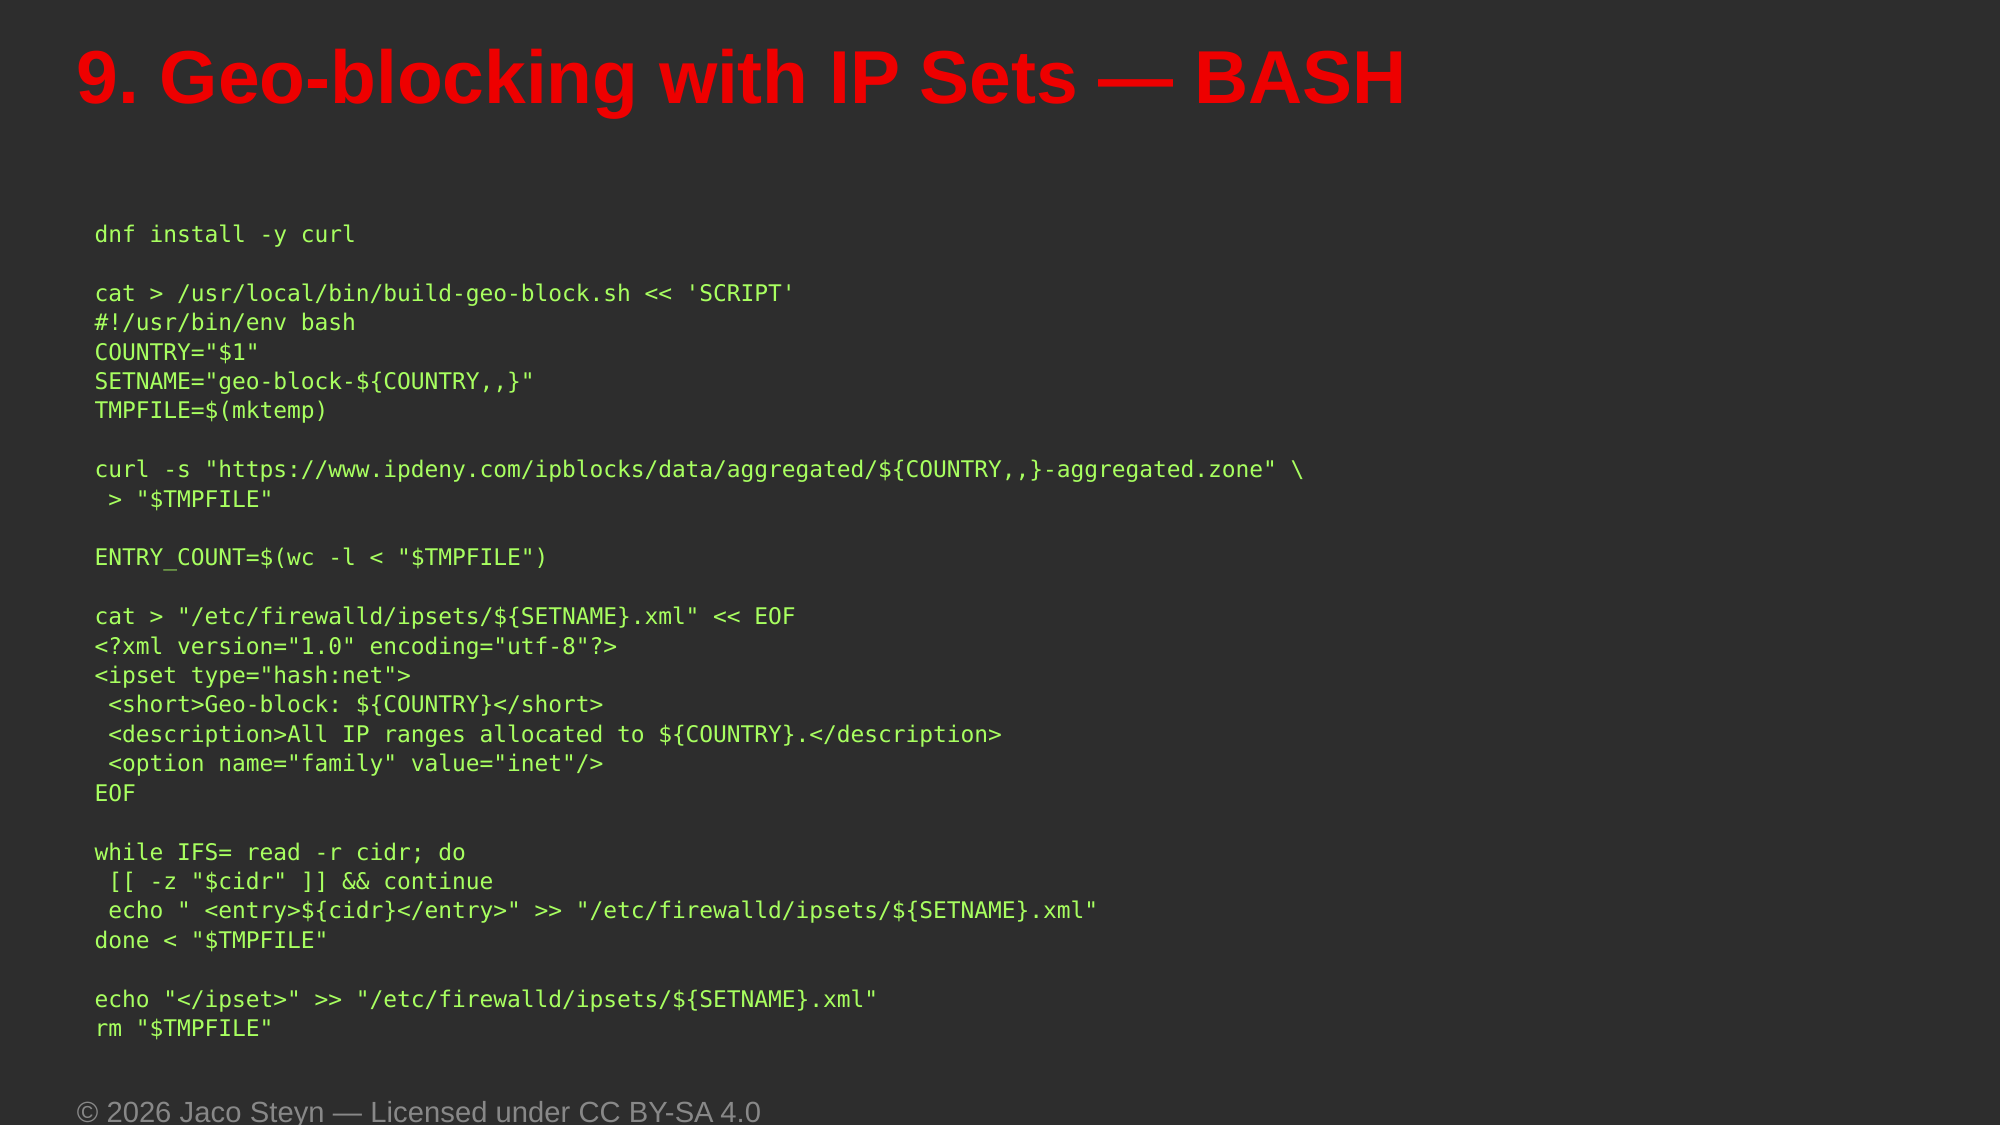

9. Geo-blocking with IP Sets — BASH
dnf install -y curl
cat > /usr/local/bin/build-geo-block.sh << 'SCRIPT'
#!/usr/bin/env bash
COUNTRY="$1"
SETNAME="geo-block-${COUNTRY,,}"
TMPFILE=$(mktemp)
curl -s "https://www.ipdeny.com/ipblocks/data/aggregated/${COUNTRY,,}-aggregated.zone" \
 > "$TMPFILE"
ENTRY_COUNT=$(wc -l < "$TMPFILE")
cat > "/etc/firewalld/ipsets/${SETNAME}.xml" << EOF
<?xml version="1.0" encoding="utf-8"?>
<ipset type="hash:net">
 <short>Geo-block: ${COUNTRY}</short>
 <description>All IP ranges allocated to ${COUNTRY}.</description>
 <option name="family" value="inet"/>
EOF
while IFS= read -r cidr; do
 [[ -z "$cidr" ]] && continue
 echo " <entry>${cidr}</entry>" >> "/etc/firewalld/ipsets/${SETNAME}.xml"
done < "$TMPFILE"
echo "</ipset>" >> "/etc/firewalld/ipsets/${SETNAME}.xml"
rm "$TMPFILE"
© 2026 Jaco Steyn — Licensed under CC BY-SA 4.0